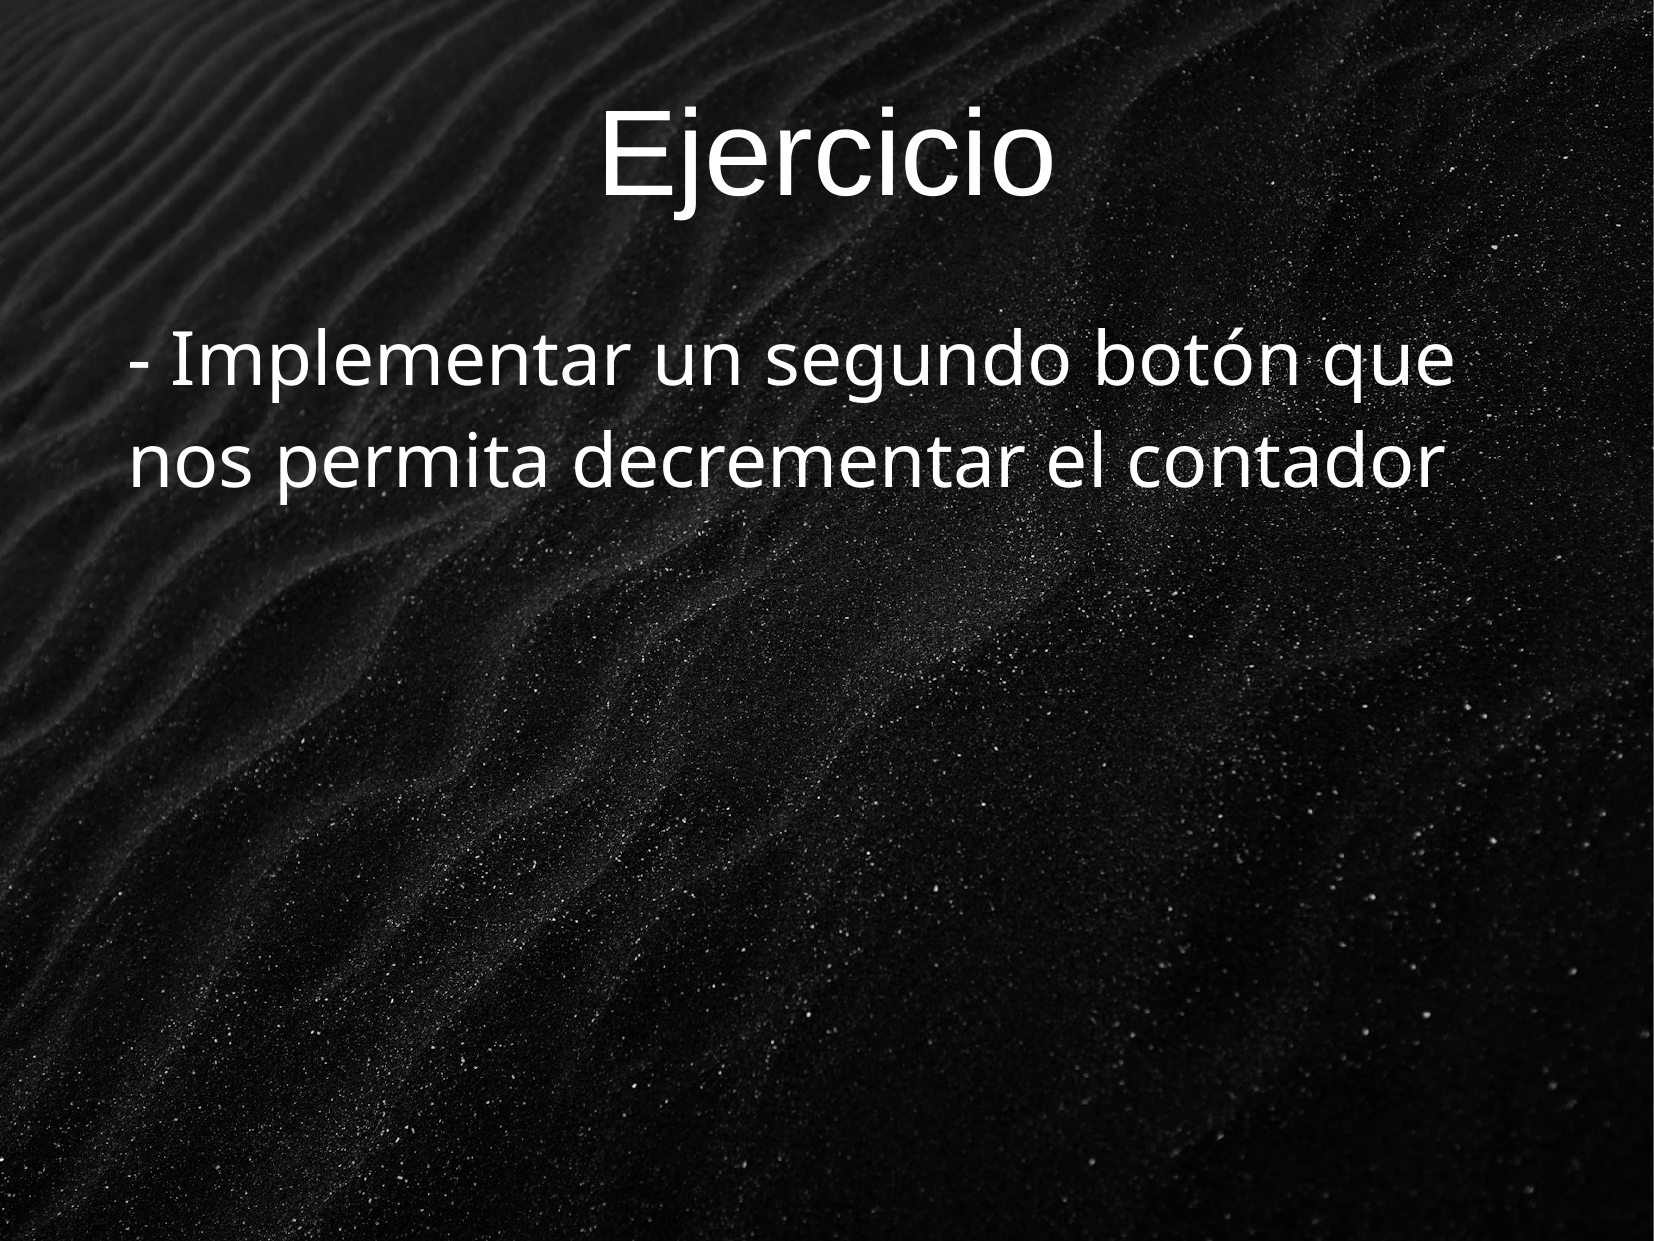

# Ejercicio
- Implementar un segundo botón que nos permita decrementar el contador